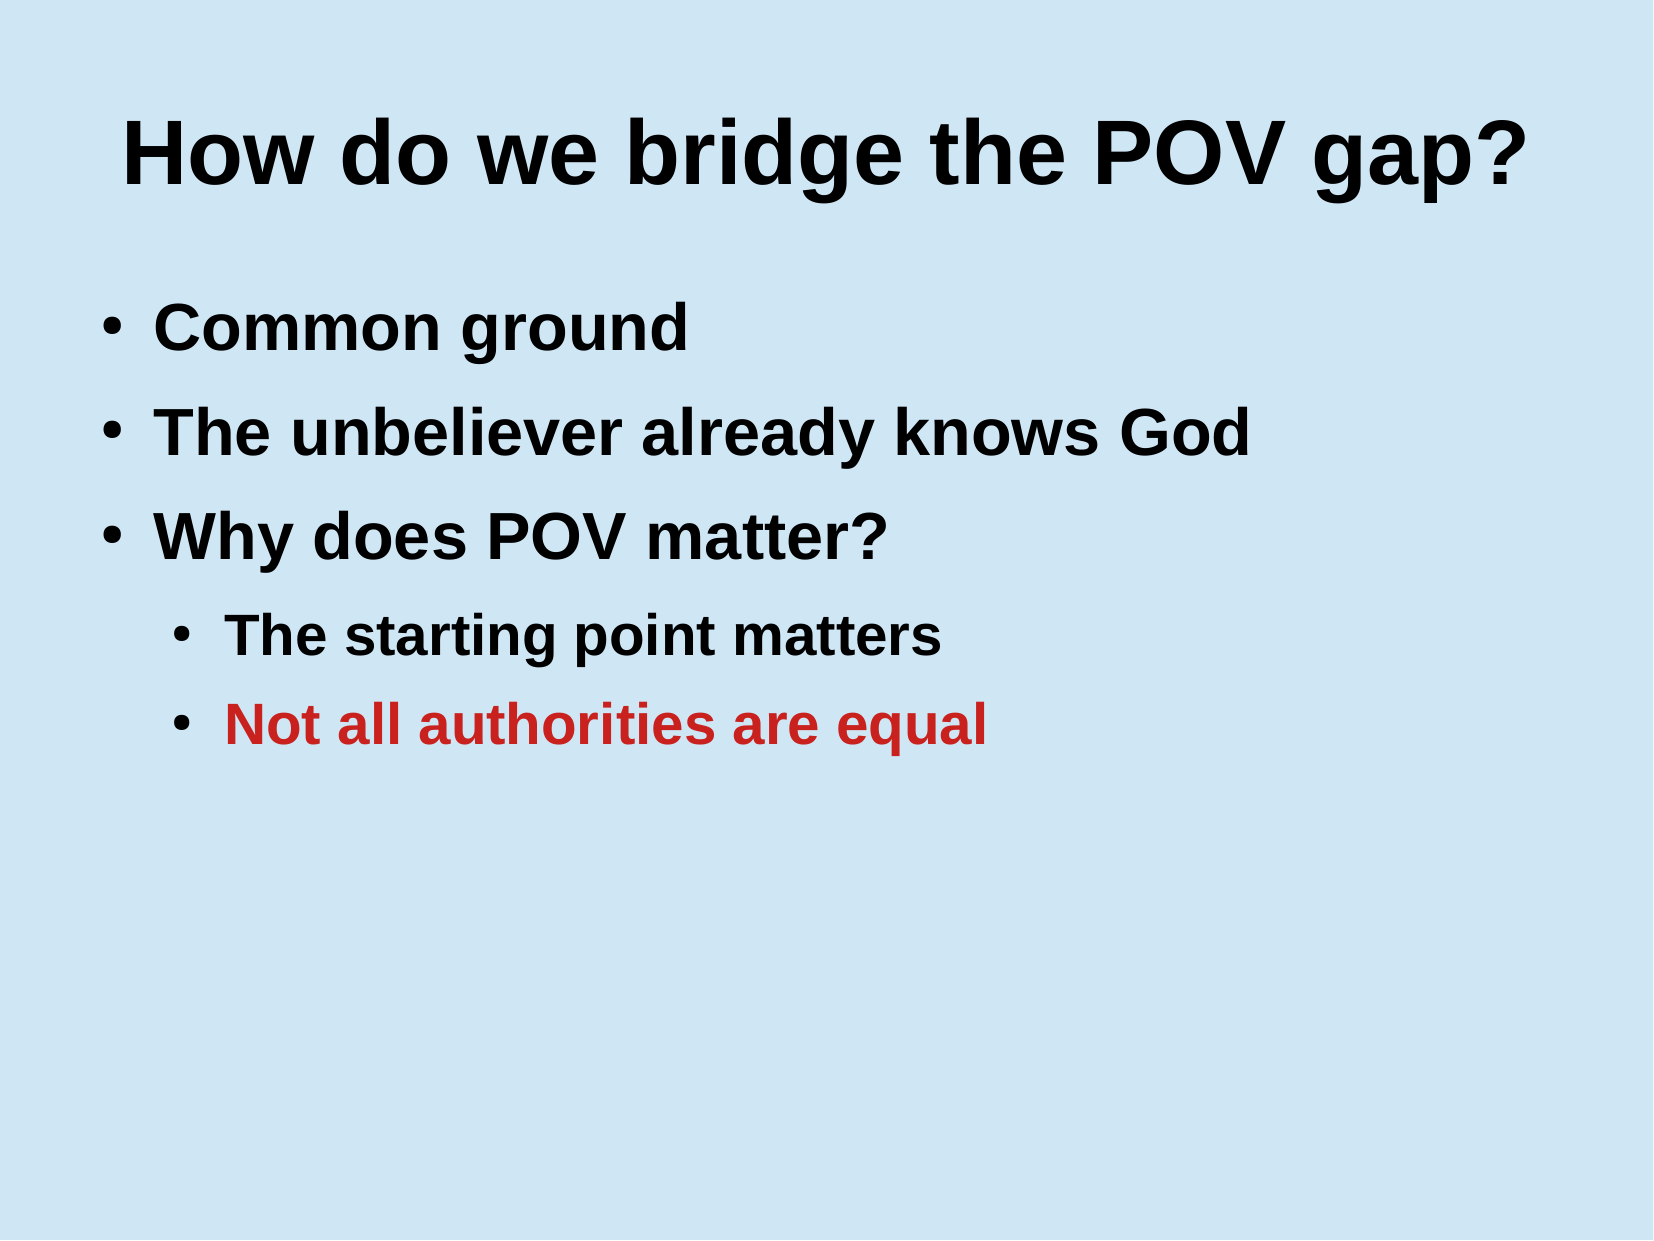

# How do we bridge the POV gap?
Common ground
The unbeliever already knows God
Why does POV matter?
The starting point matters
Not all authorities are equal